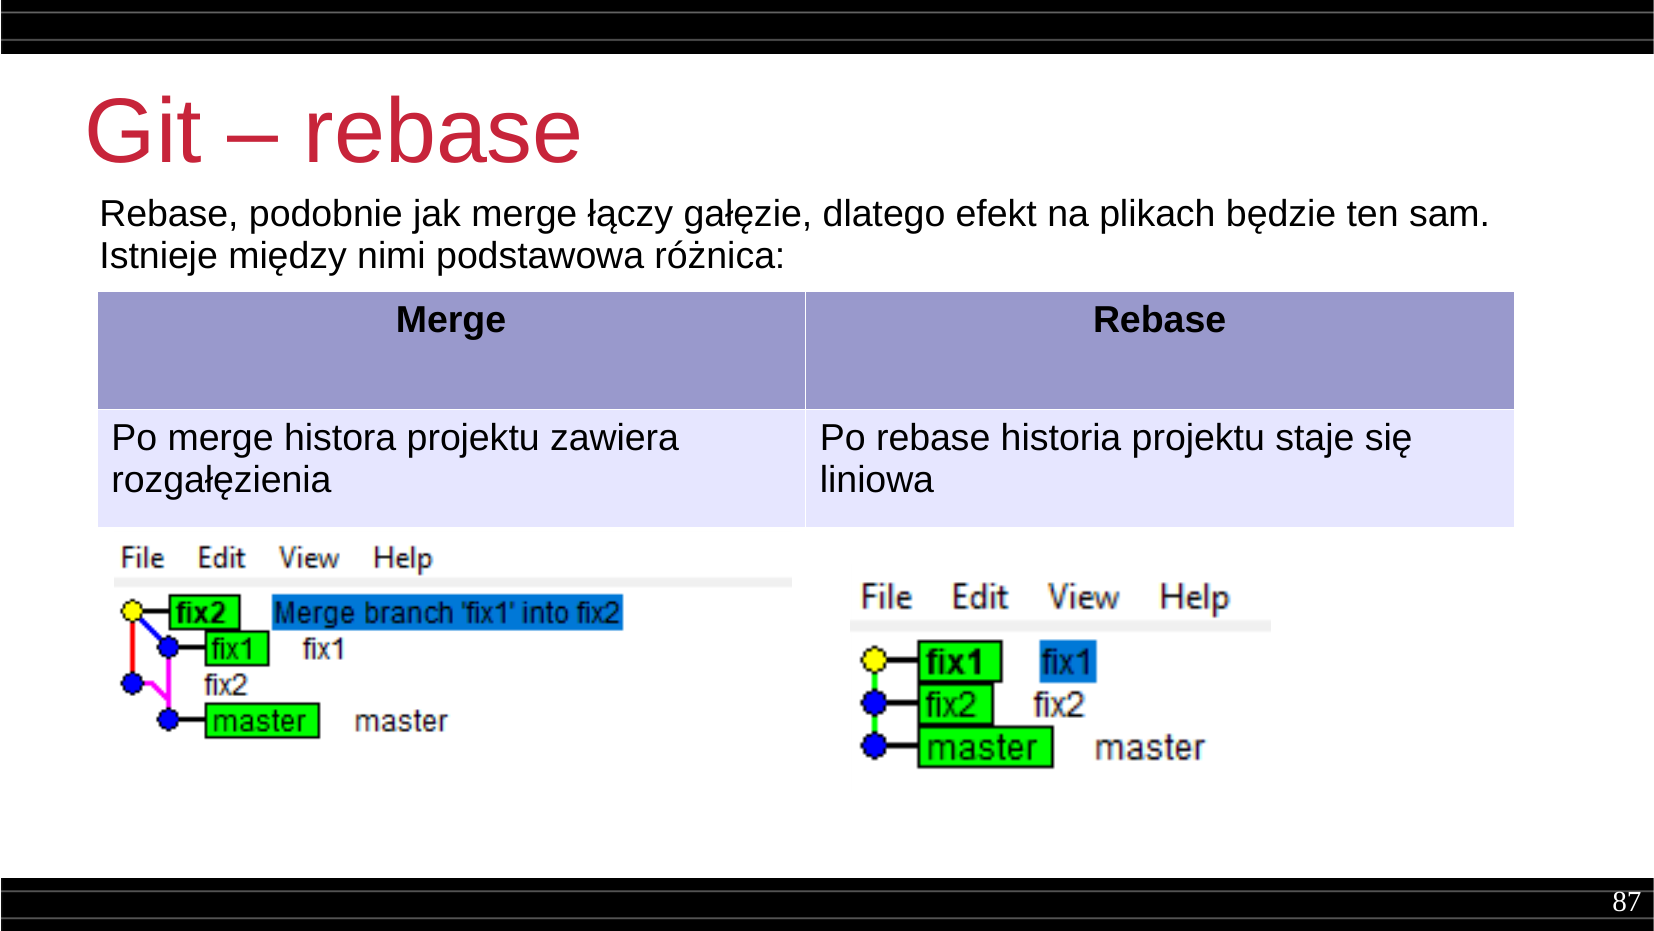

# Git – rebase
Rebase, podobnie jak merge łączy gałęzie, dlatego efekt na plikach będzie ten sam. Istnieje między nimi podstawowa różnica:
| Merge | Rebase |
| --- | --- |
| Po merge histora projektu zawiera rozgałęzienia | Po rebase historia projektu staje się liniowa |